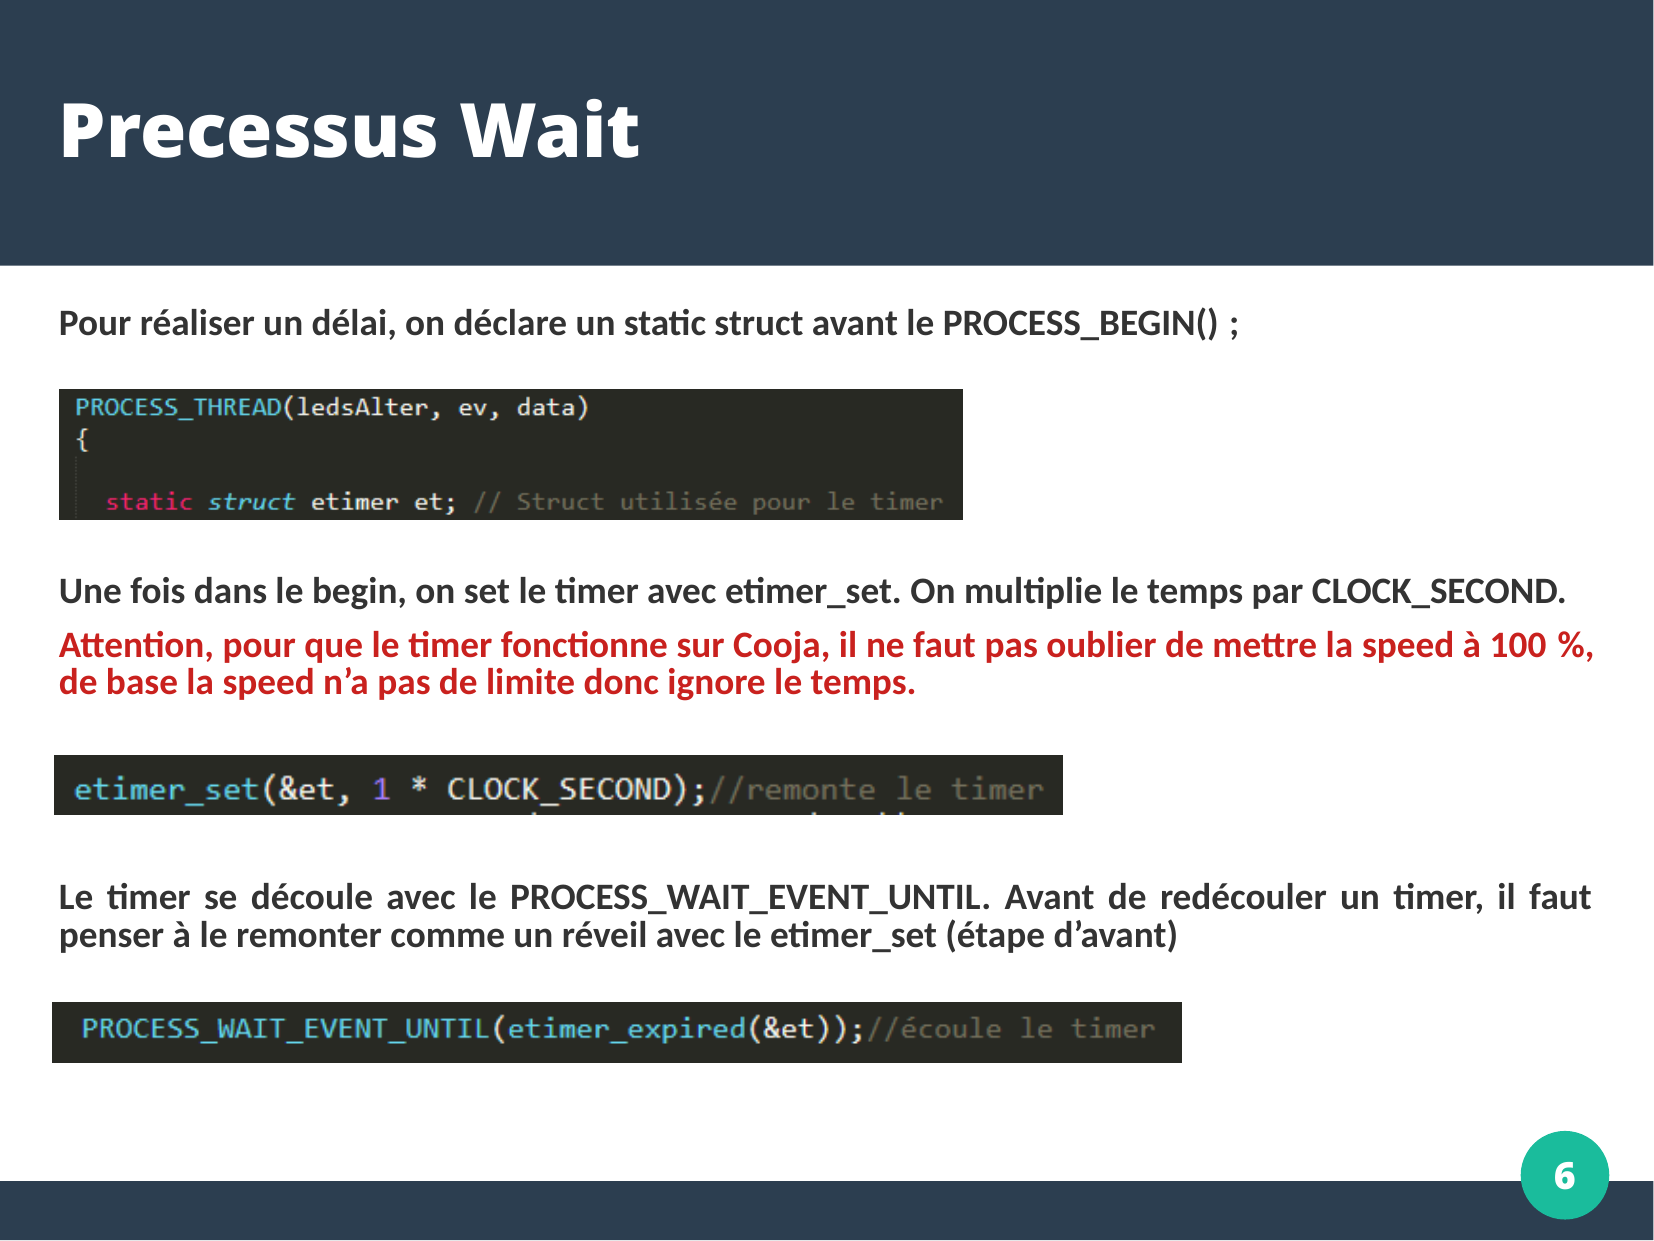

# Precessus Wait
Pour réaliser un délai, on déclare un static struct avant le PROCESS_BEGIN() ;
Une fois dans le begin, on set le timer avec etimer_set. On multiplie le temps par CLOCK_SECOND.
Attention, pour que le timer fonctionne sur Cooja, il ne faut pas oublier de mettre la speed à 100 %, de base la speed n’a pas de limite donc ignore le temps.
Le timer se découle avec le PROCESS_WAIT_EVENT_UNTIL. Avant de redécouler un timer, il faut penser à le remonter comme un réveil avec le etimer_set (étape d’avant)
.
.
6